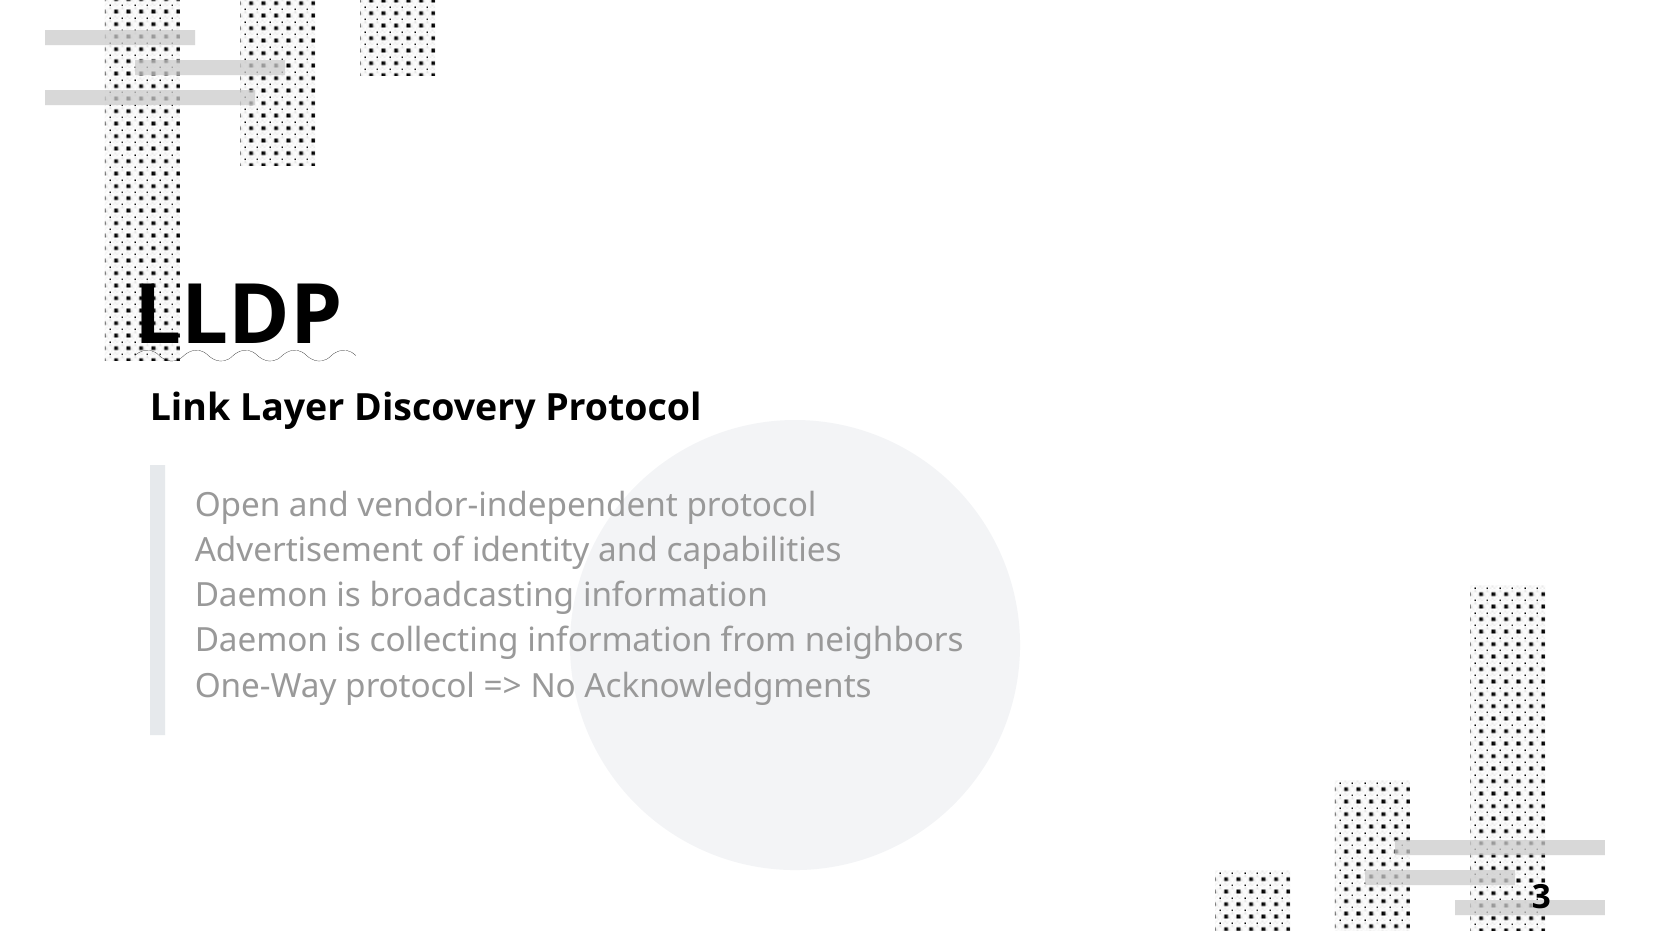

LLDP
Link Layer Discovery Protocol
Open and vendor-independent protocol
Advertisement of identity and capabilities
Daemon is broadcasting information
Daemon is collecting information from neighbors
One-Way protocol => No Acknowledgments